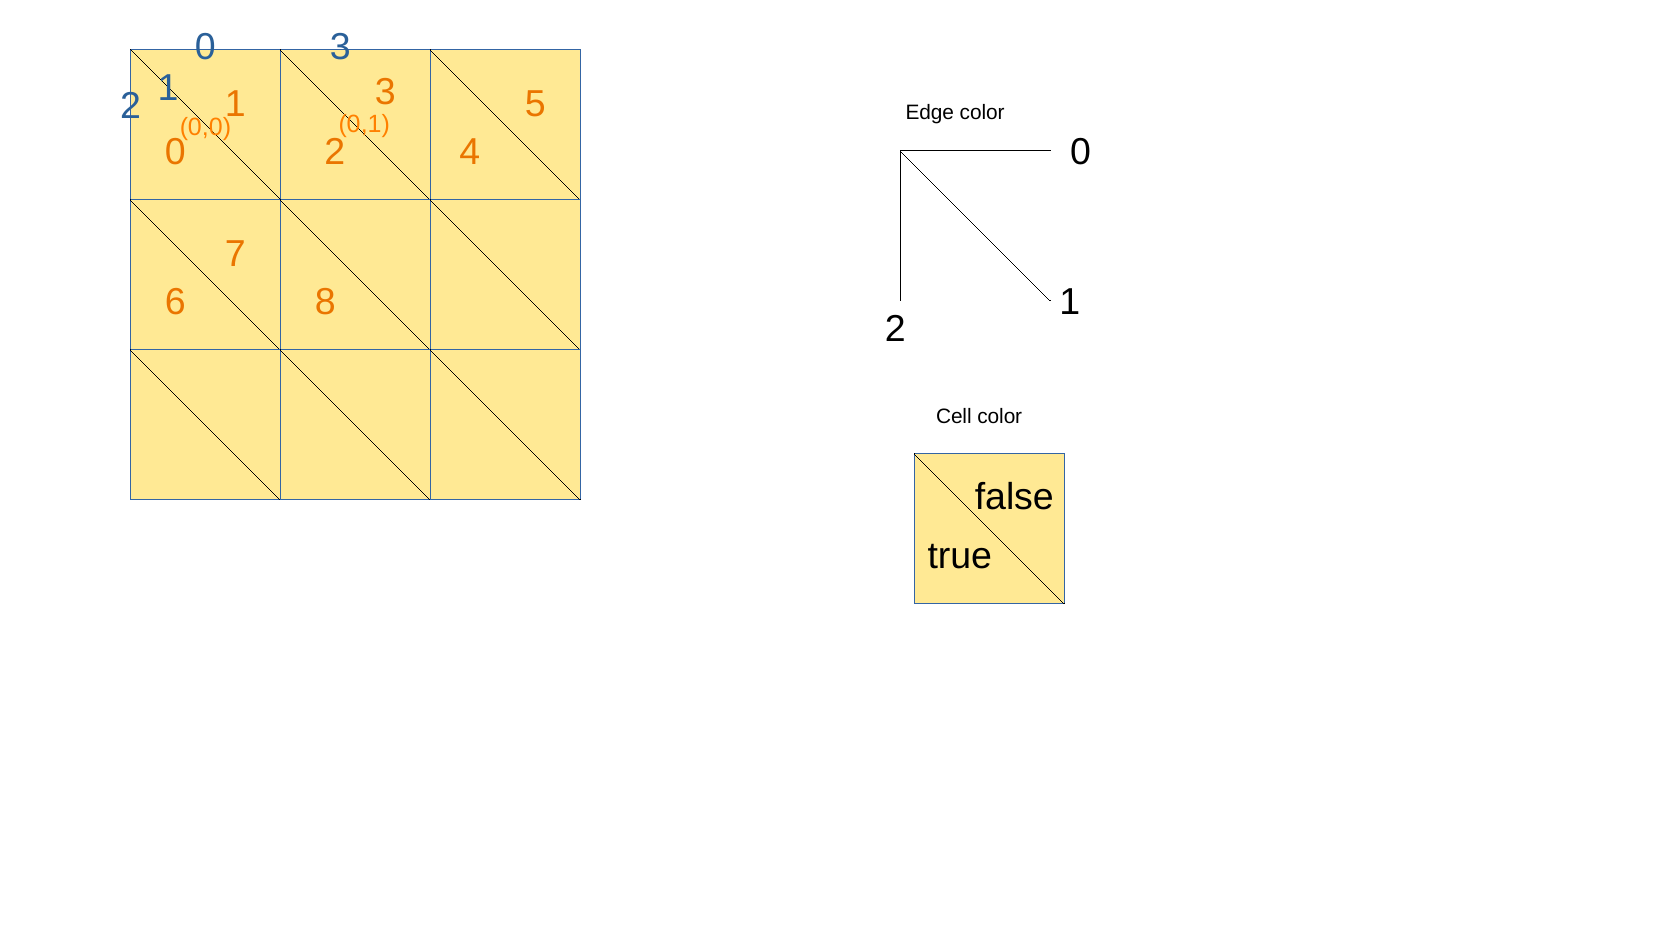

0
3
1
3
1
5
2
Edge color
(0,1)
(0,0)
0
2
4
0
7
6
8
1
2
Cell color
false
true